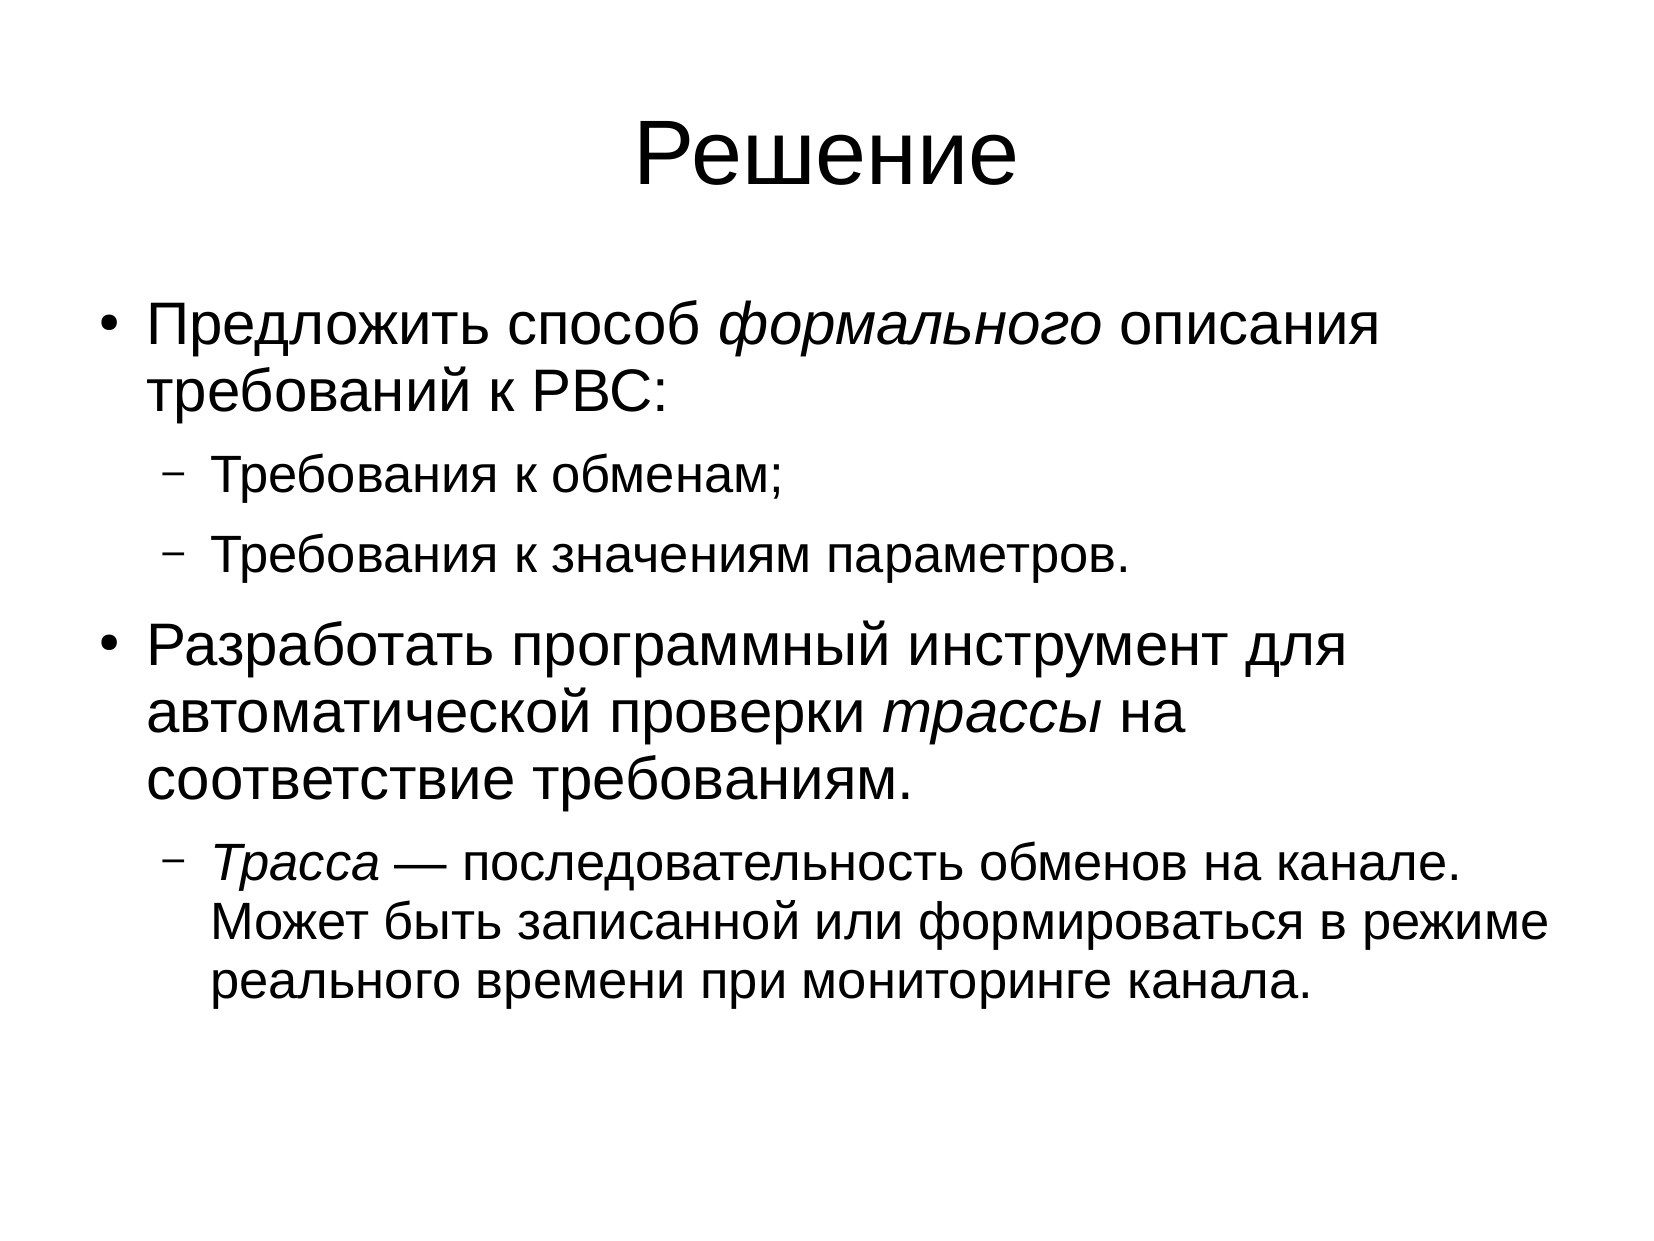

# Решение
Предложить способ формального описания требований к РВС:
Требования к обменам;
Требования к значениям параметров.
Разработать программный инструмент для автоматической проверки трассы на соответствие требованиям.
Трасса — последовательность обменов на канале. Может быть записанной или формироваться в режиме реального времени при мониторинге канала.